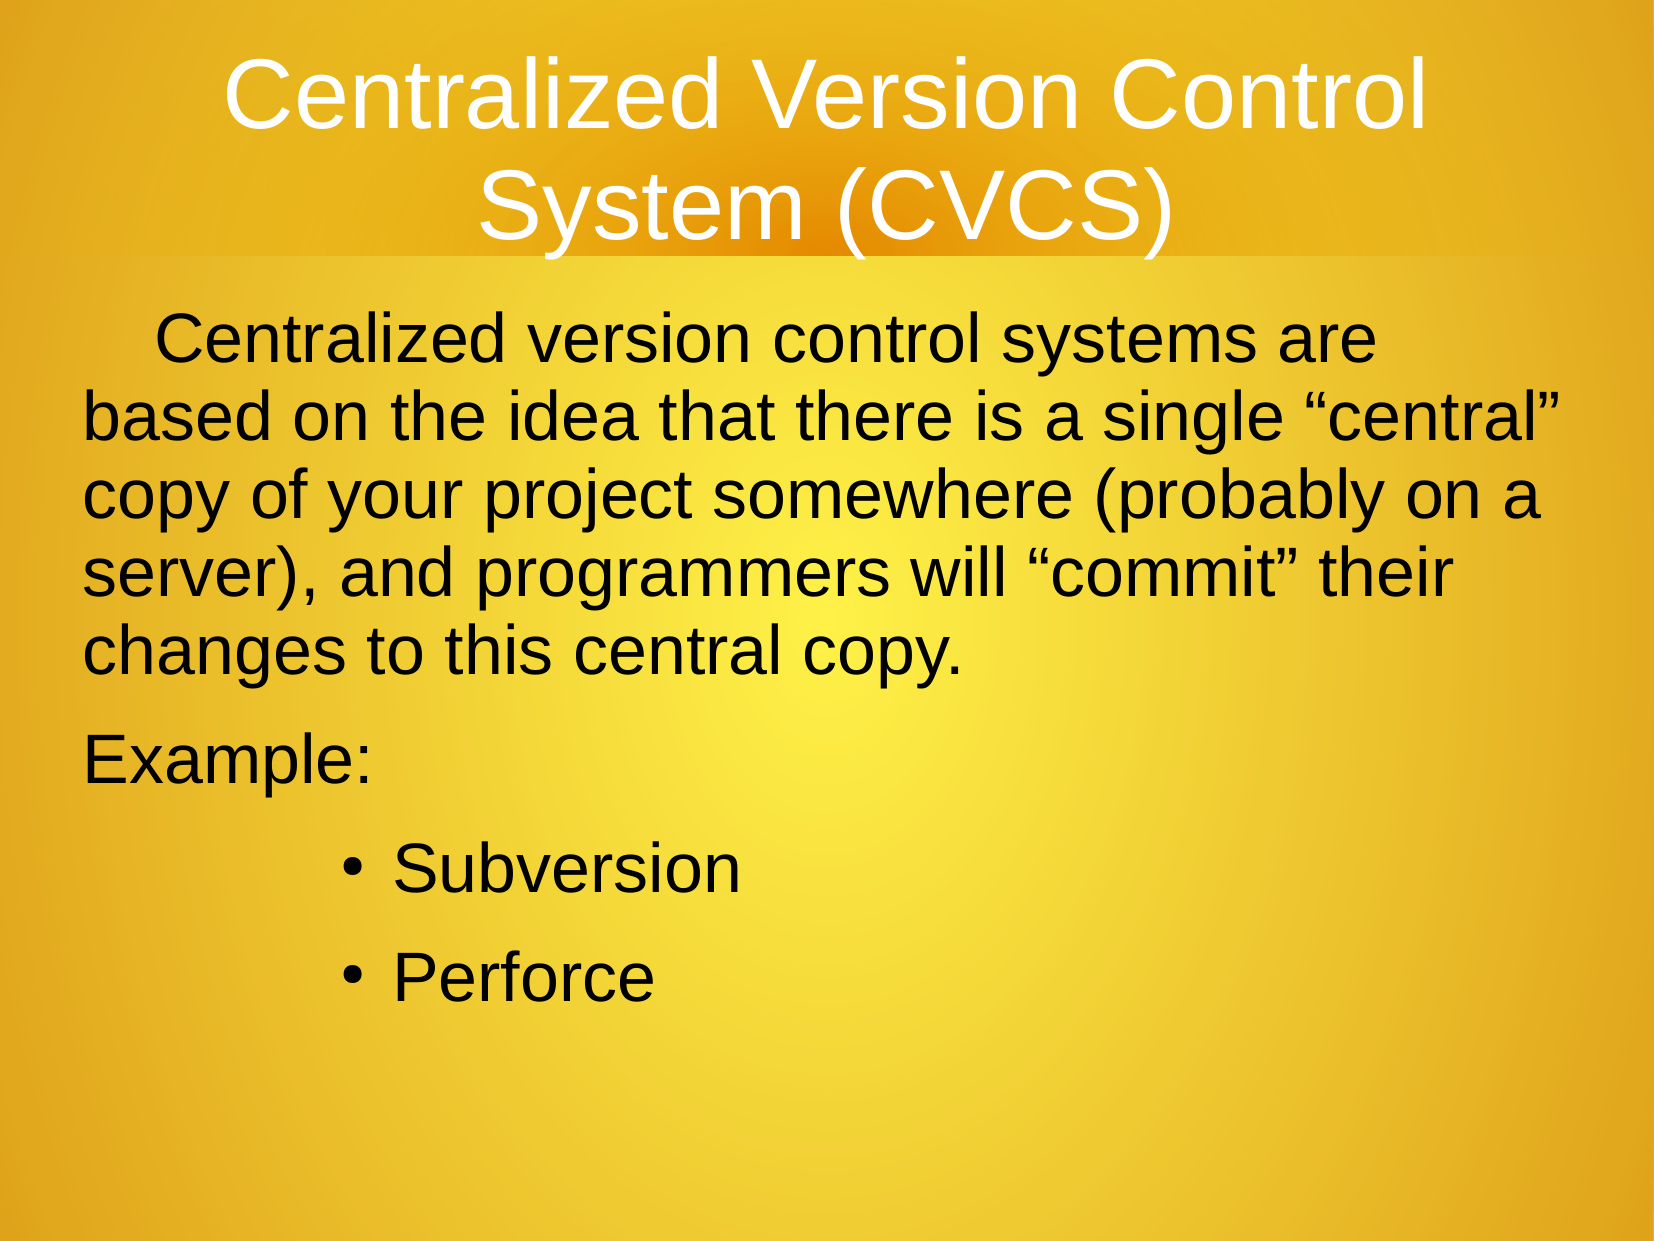

# Centralized Version Control System (CVCS)
 	Centralized version control systems are based on the idea that there is a single “central” copy of your project somewhere (probably on a server), and programmers will “commit” their changes to this central copy.
Example:
Subversion
Perforce